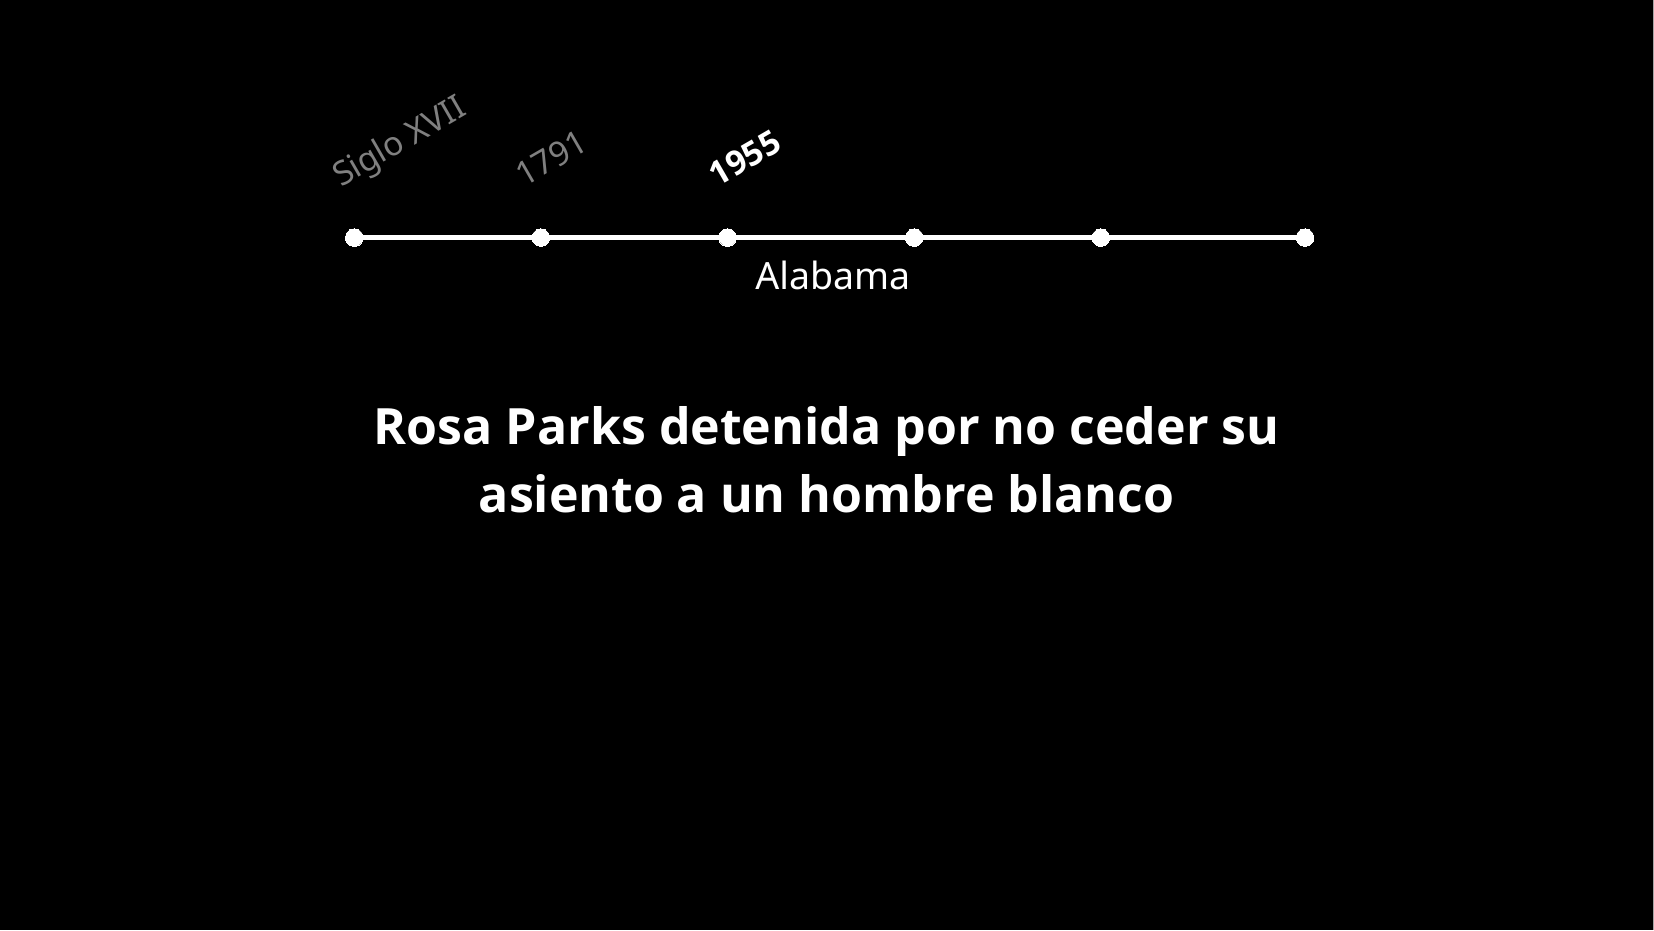

Siglo XVII
1791
1955
Alabama
Rosa Parks detenida por no ceder su asiento a un hombre blanco